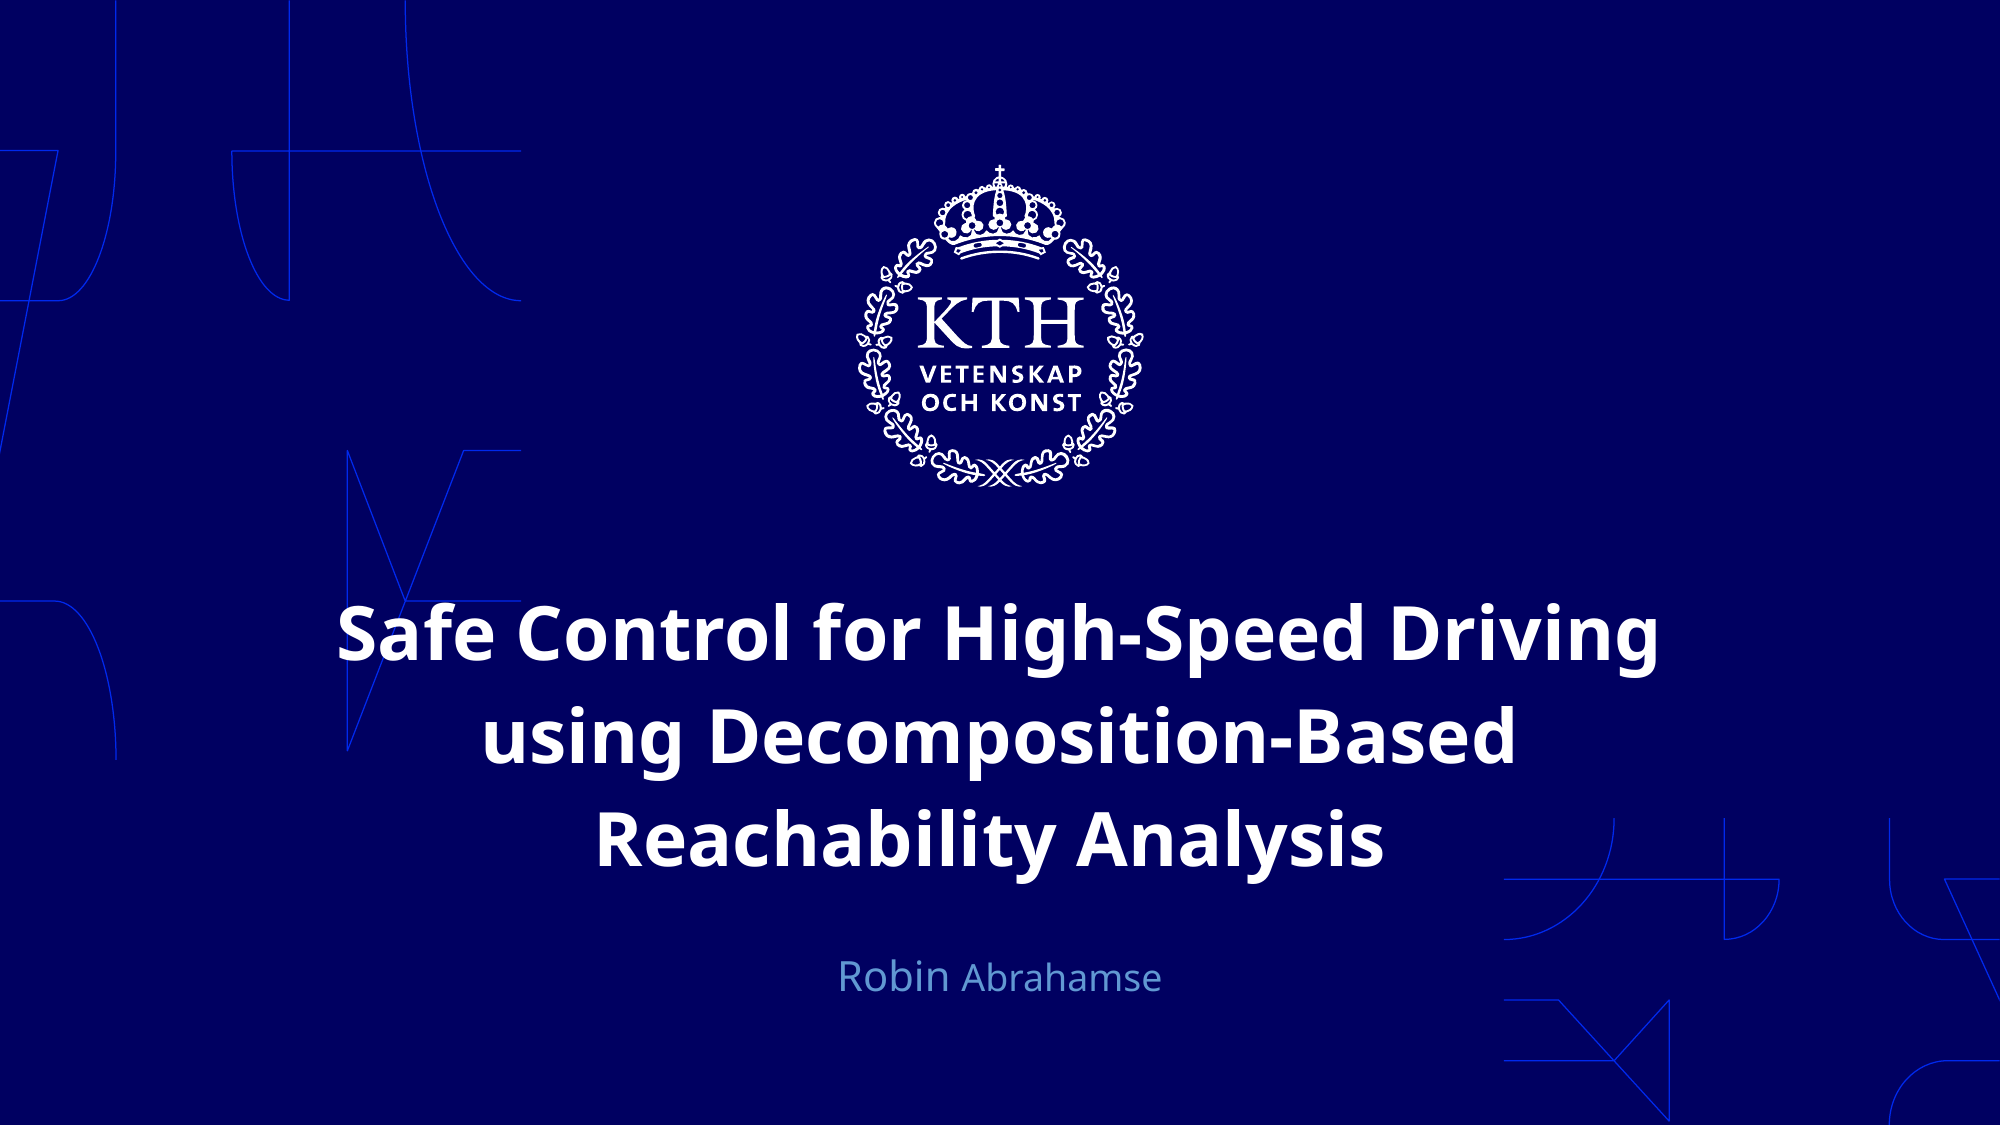

# Safe Control for High-Speed Driving using Decomposition-Based Reachability Analysis
Robin Abrahamse